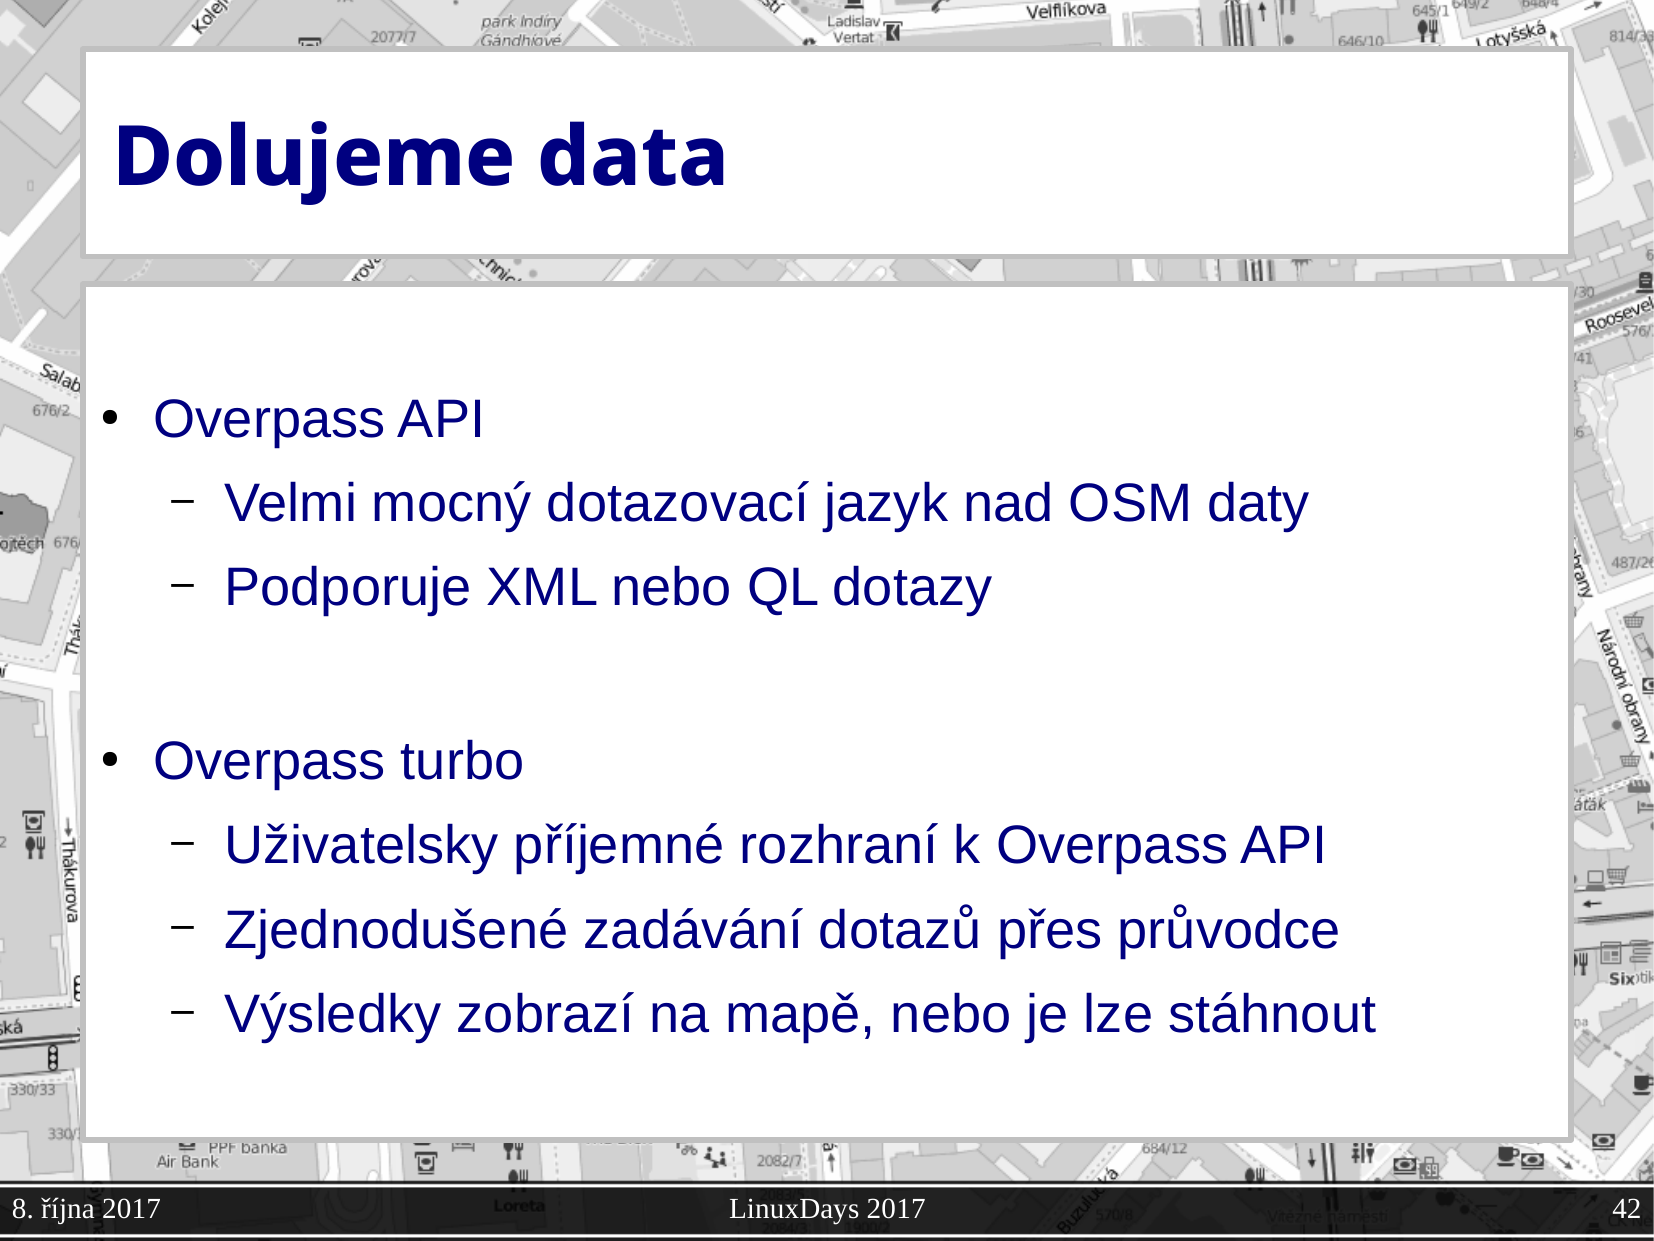

# Dolujeme data
Overpass API
Velmi mocný dotazovací jazyk nad OSM daty
Podporuje XML nebo QL dotazy
Overpass turbo
Uživatelsky příjemné rozhraní k Overpass API
Zjednodušené zadávání dotazů přes průvodce
Výsledky zobrazí na mapě, nebo je lze stáhnout
18. listopadu 2015
Marián Kyral - GISday 2015, Praha
42